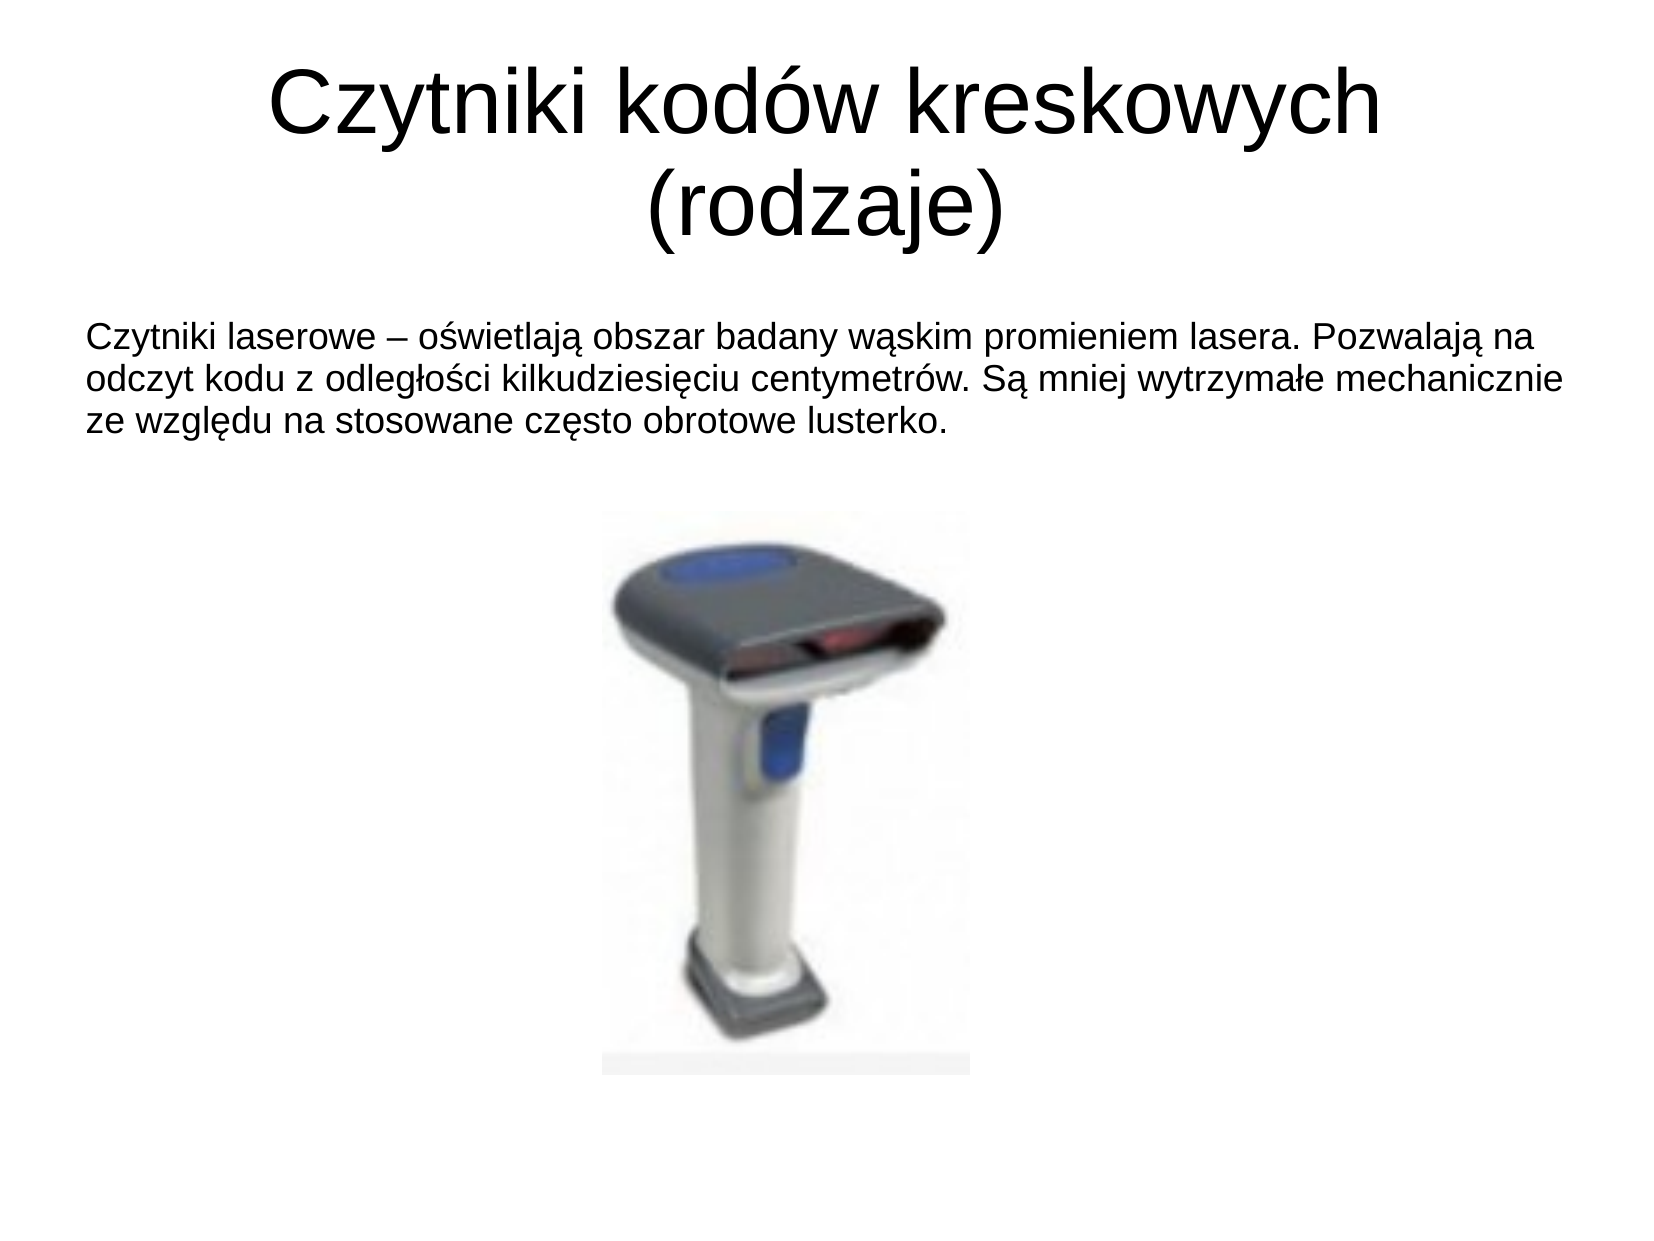

# Czytniki kodów kreskowych (rodzaje)
Czytniki laserowe – oświetlają obszar badany wąskim promieniem lasera. Pozwalają na odczyt kodu z odległości kilkudziesięciu centymetrów. Są mniej wytrzymałe mechanicznie ze względu na stosowane często obrotowe lusterko.